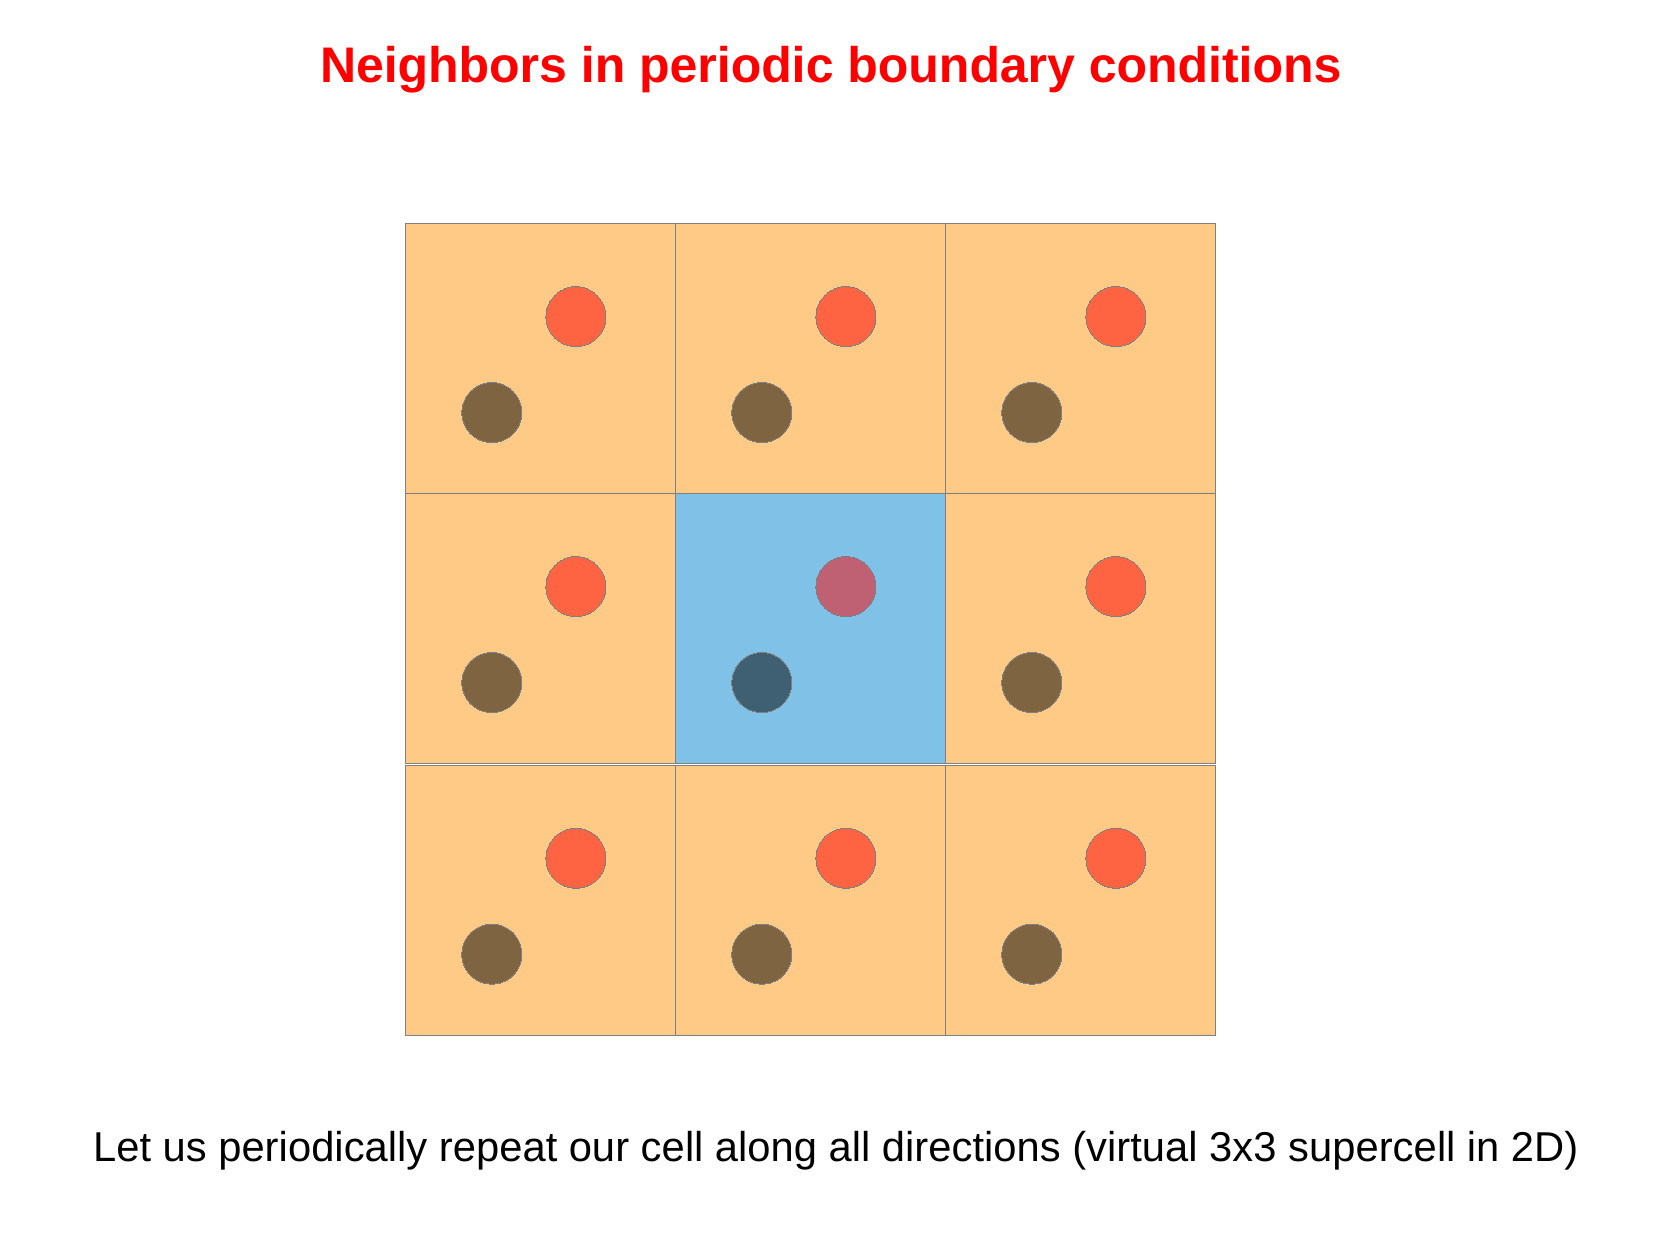

# Neighbors in periodic boundary conditions
Let us periodically repeat our cell along all directions (virtual 3x3 supercell in 2D)